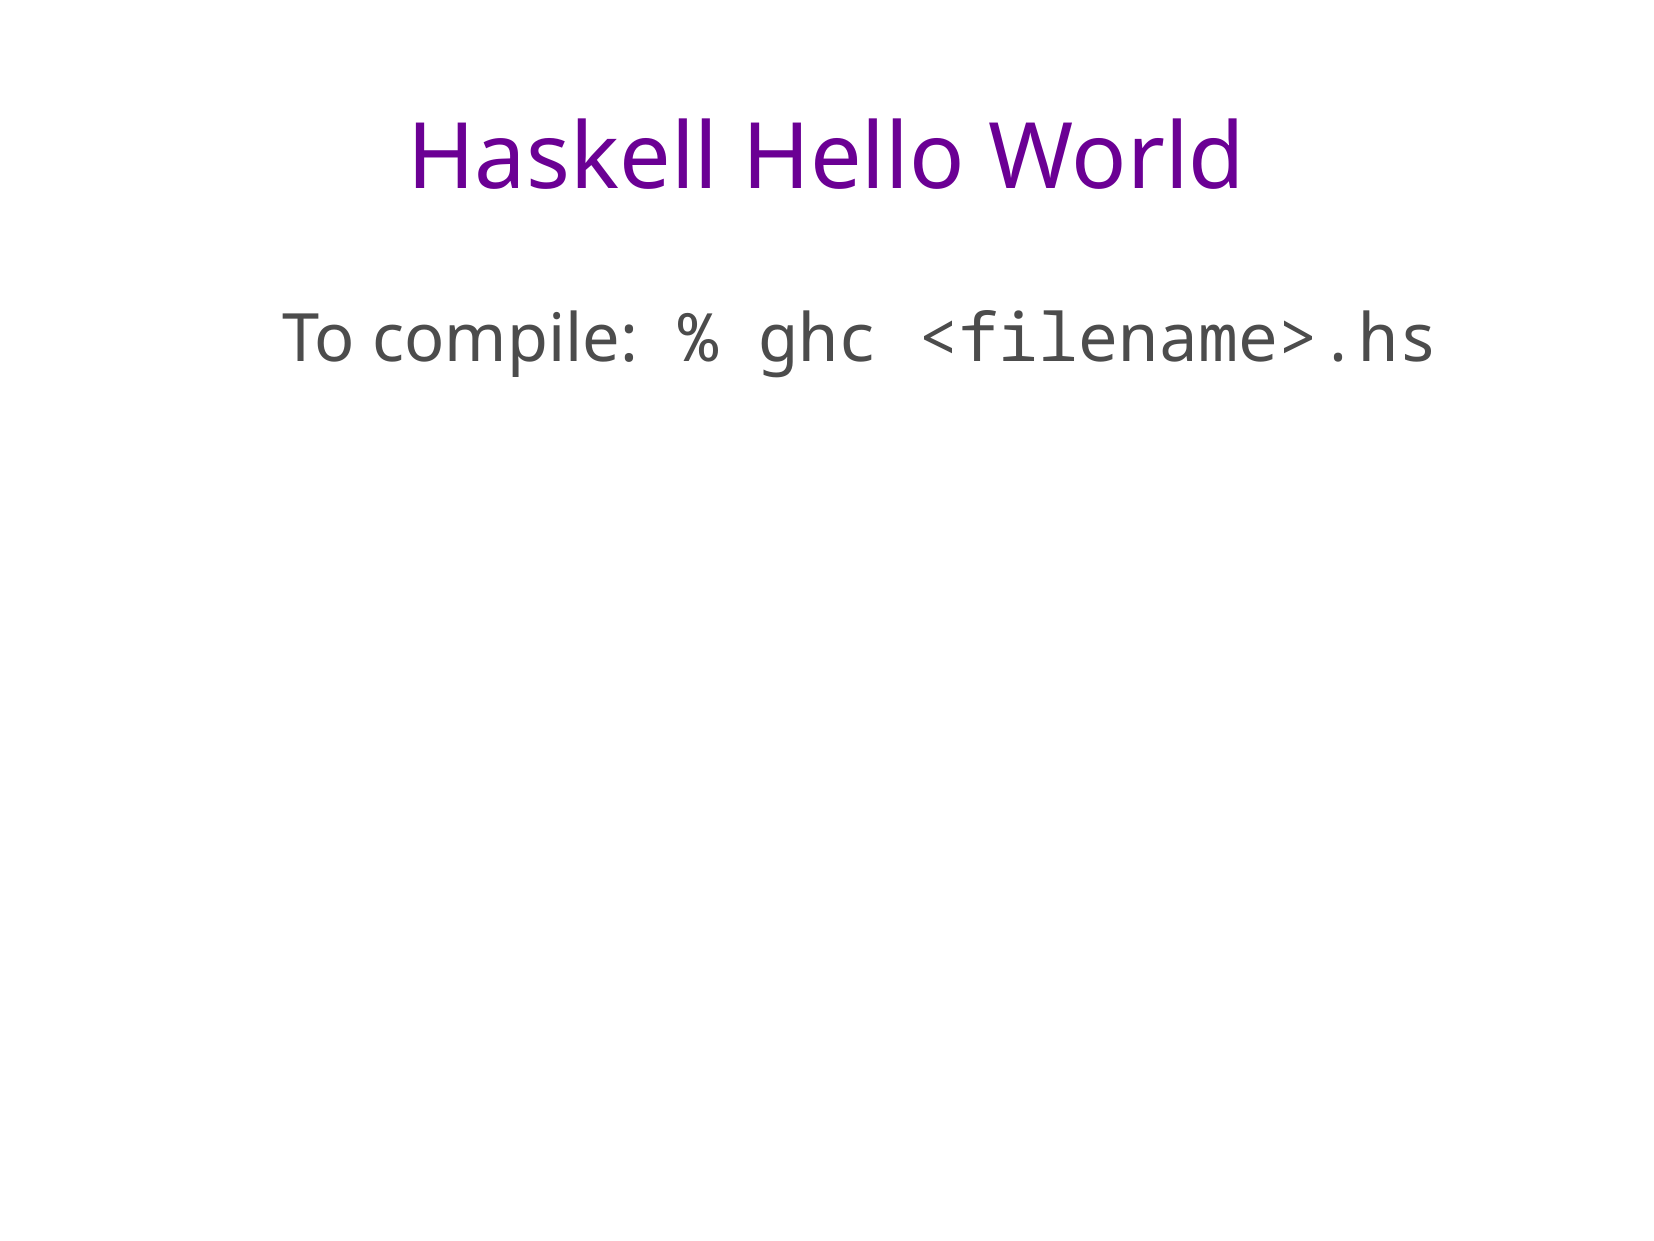

# Haskell Hello World
To compile: % ghc <filename>.hs